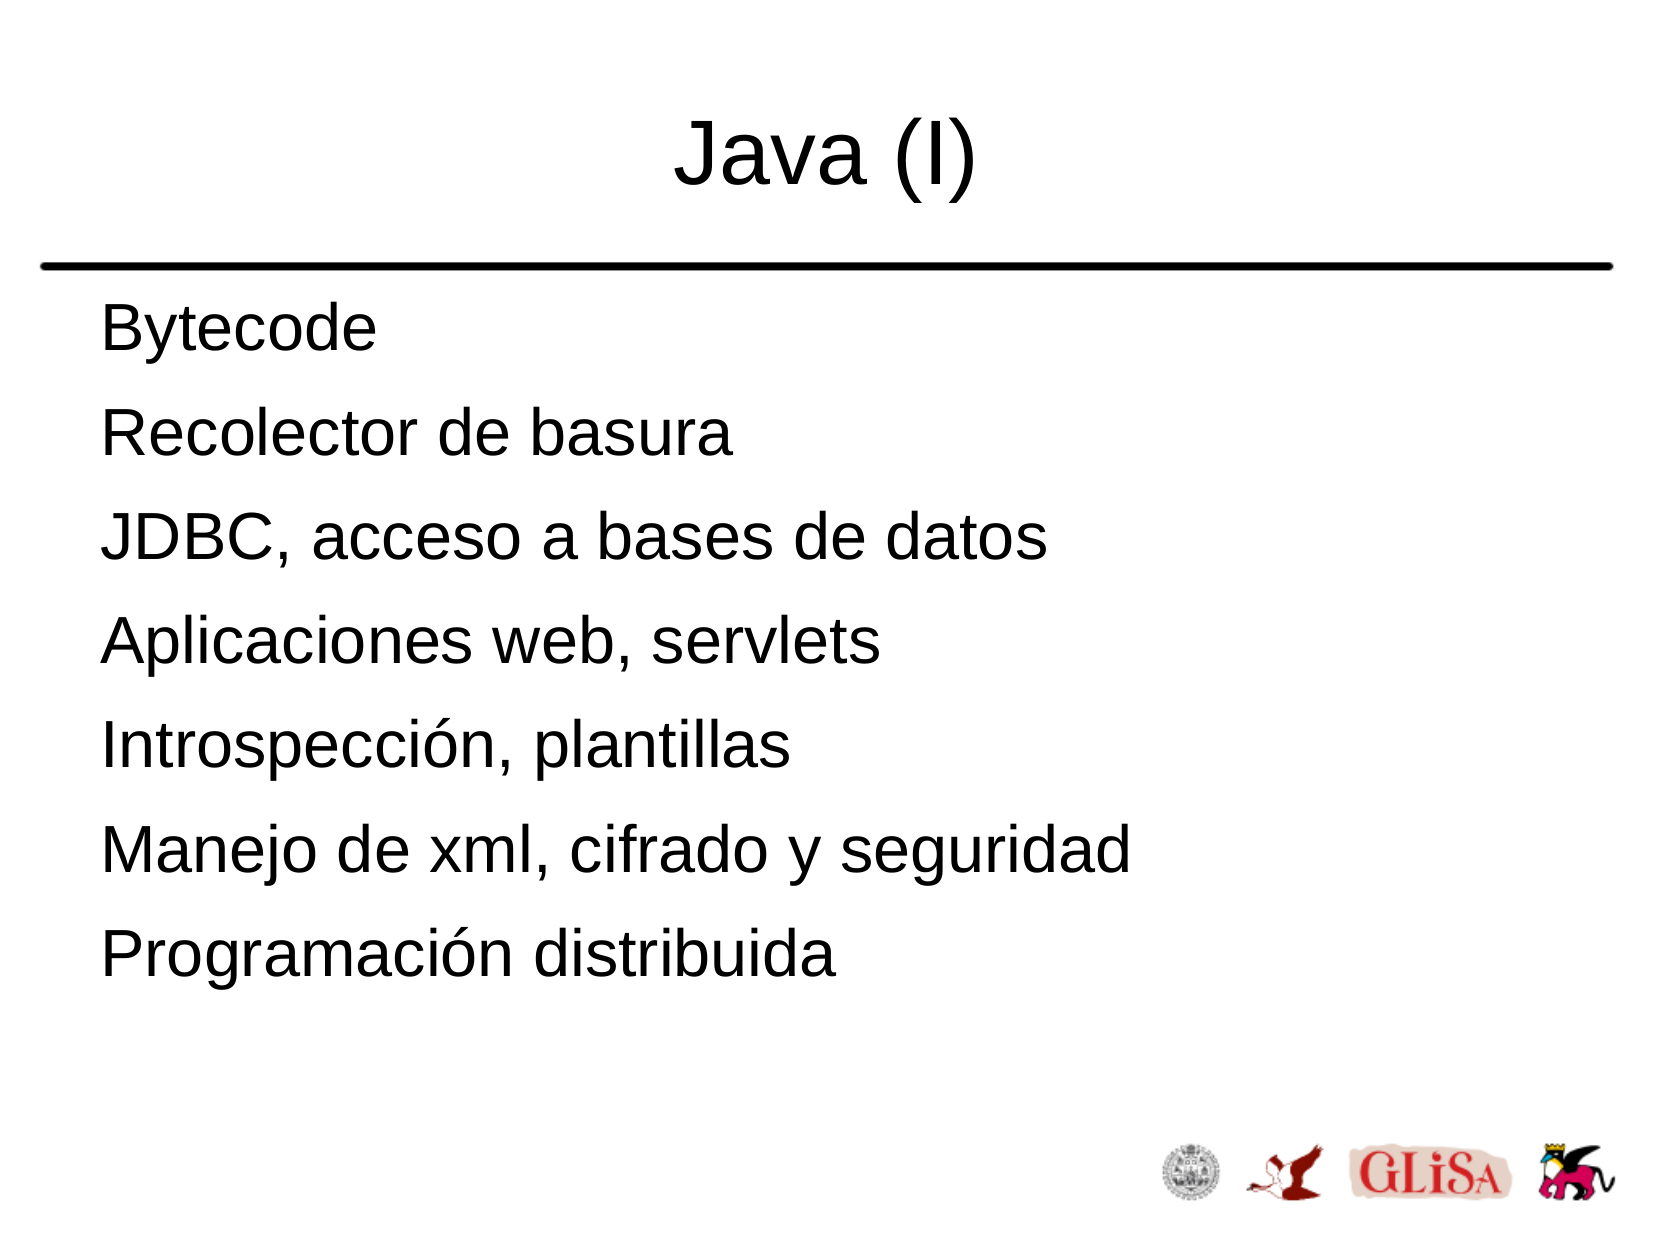

# Java (I)
Bytecode
Recolector de basura
JDBC, acceso a bases de datos
Aplicaciones web, servlets
Introspección, plantillas
Manejo de xml, cifrado y seguridad
Programación distribuida